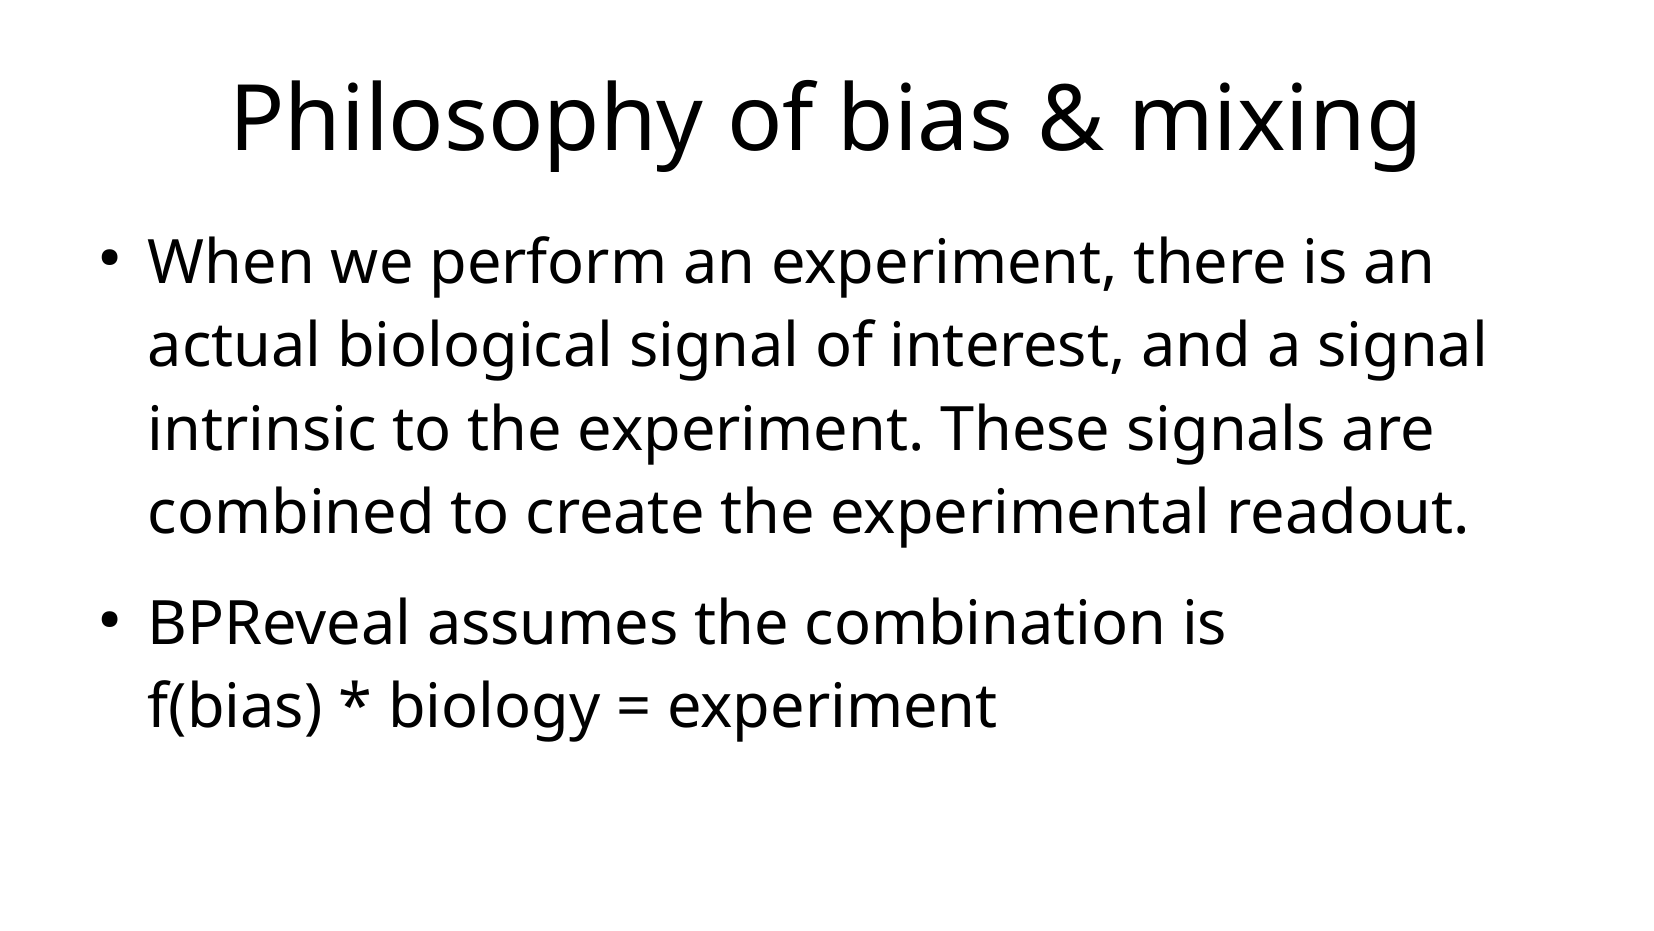

# Philosophy of bias & mixing
When we perform an experiment, there is an actual biological signal of interest, and a signal intrinsic to the experiment. These signals are combined to create the experimental readout.
BPReveal assumes the combination is
f(bias) * biology = experiment